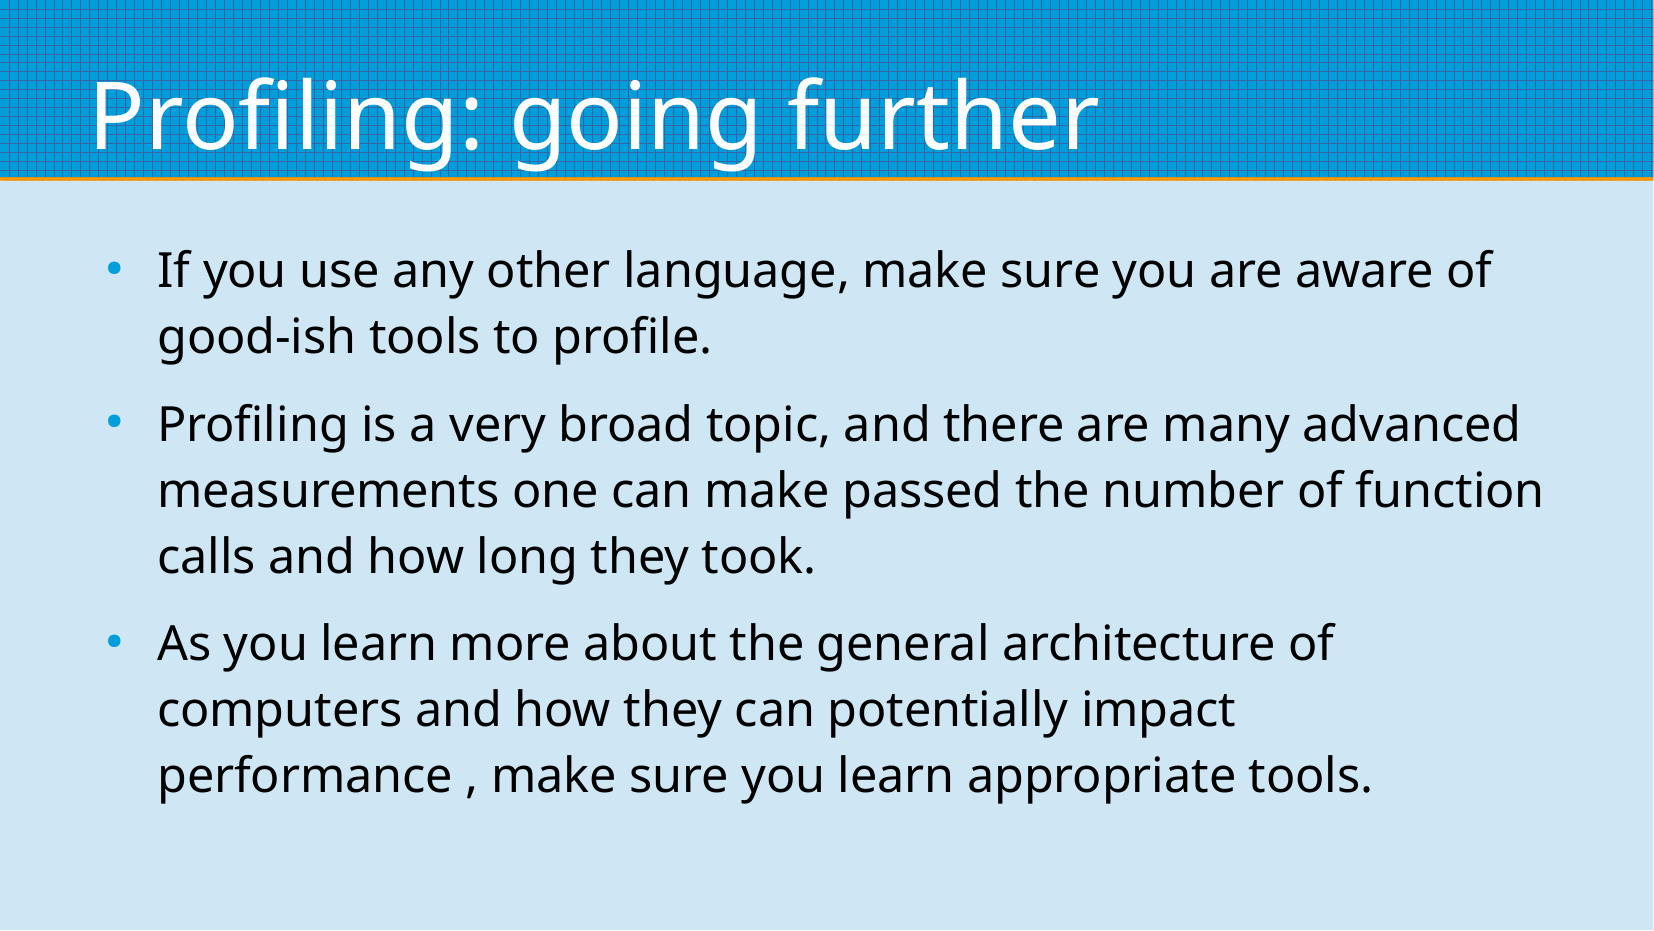

# Profiling: going further
If you use any other language, make sure you are aware of good-ish tools to profile.
Profiling is a very broad topic, and there are many advanced measurements one can make passed the number of function calls and how long they took.
As you learn more about the general architecture of computers and how they can potentially impact performance , make sure you learn appropriate tools.